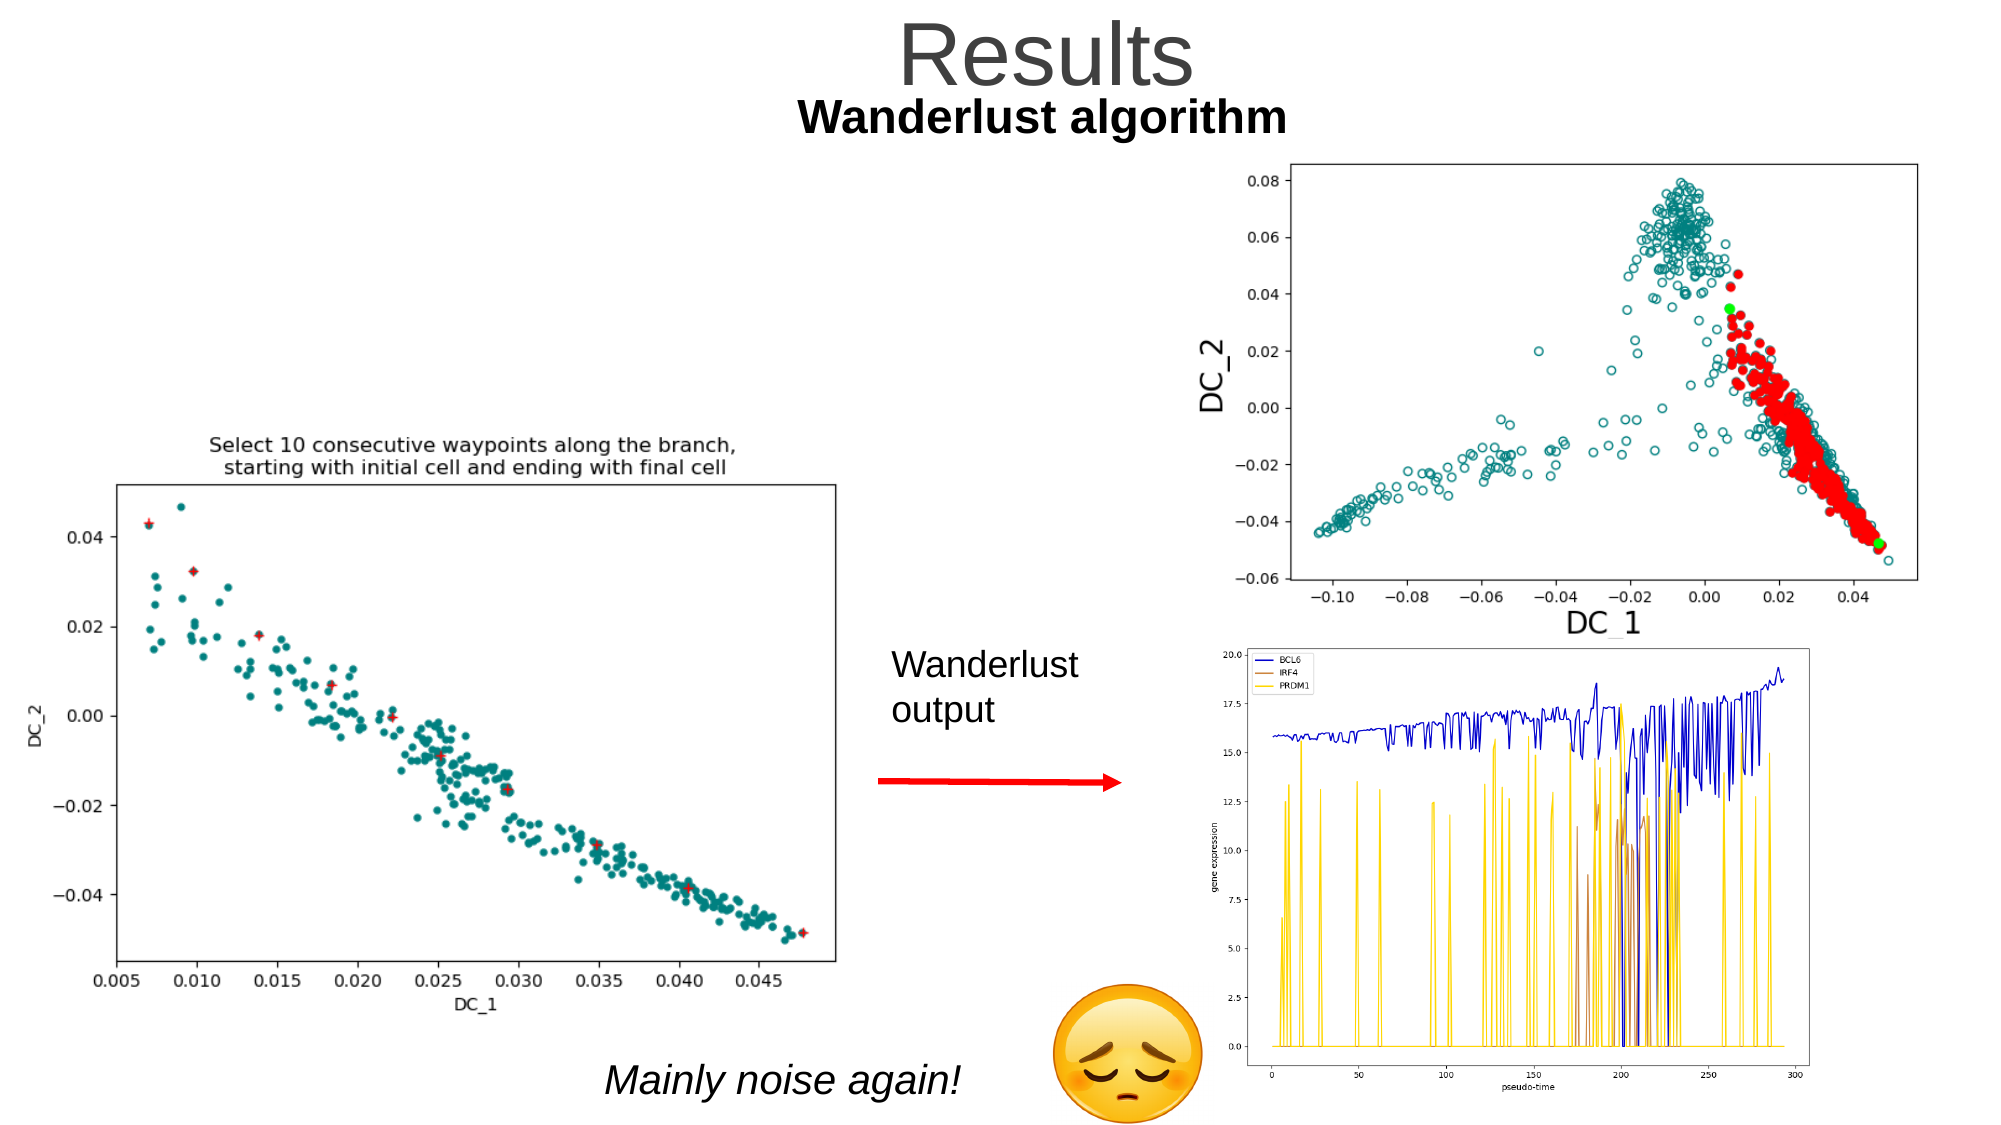

Results
Wanderlust algorithm
Wanderlust output
Mainly noise again!